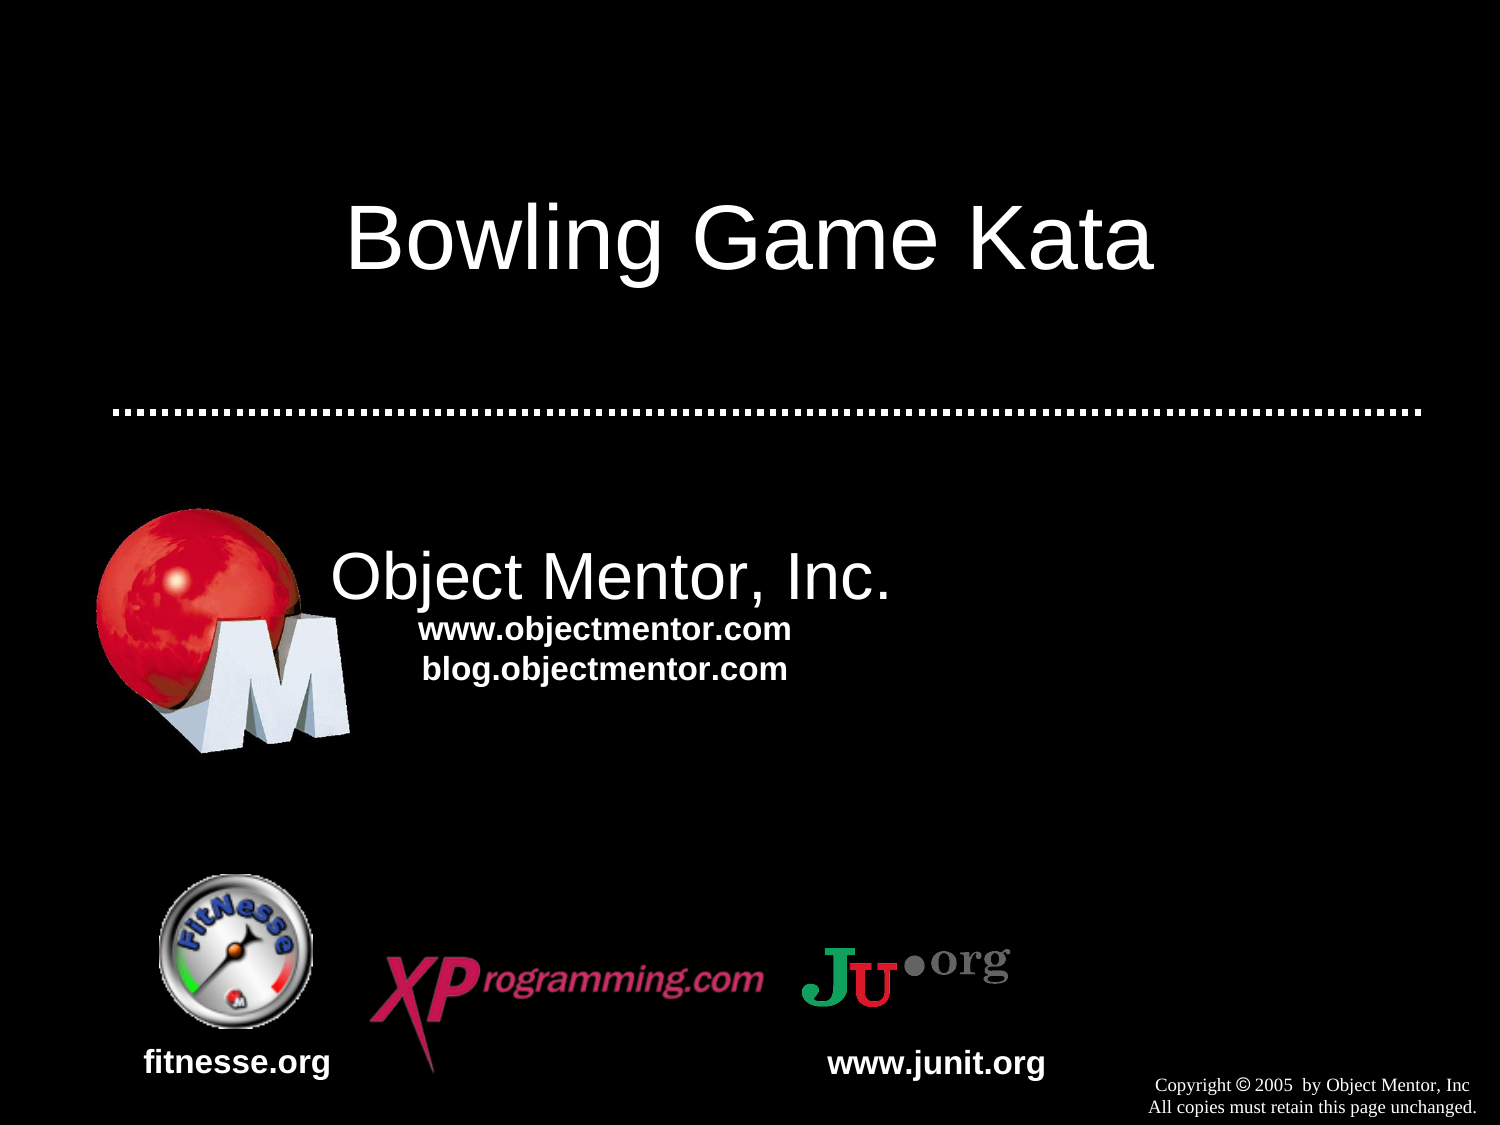

# Bowling Game Kata
Object Mentor, Inc.
www.objectmentor.com
blog.objectmentor.com
fitnesse.org
www.junit.org
Copyright  2005 by Object Mentor, Inc
All copies must retain this page unchanged.